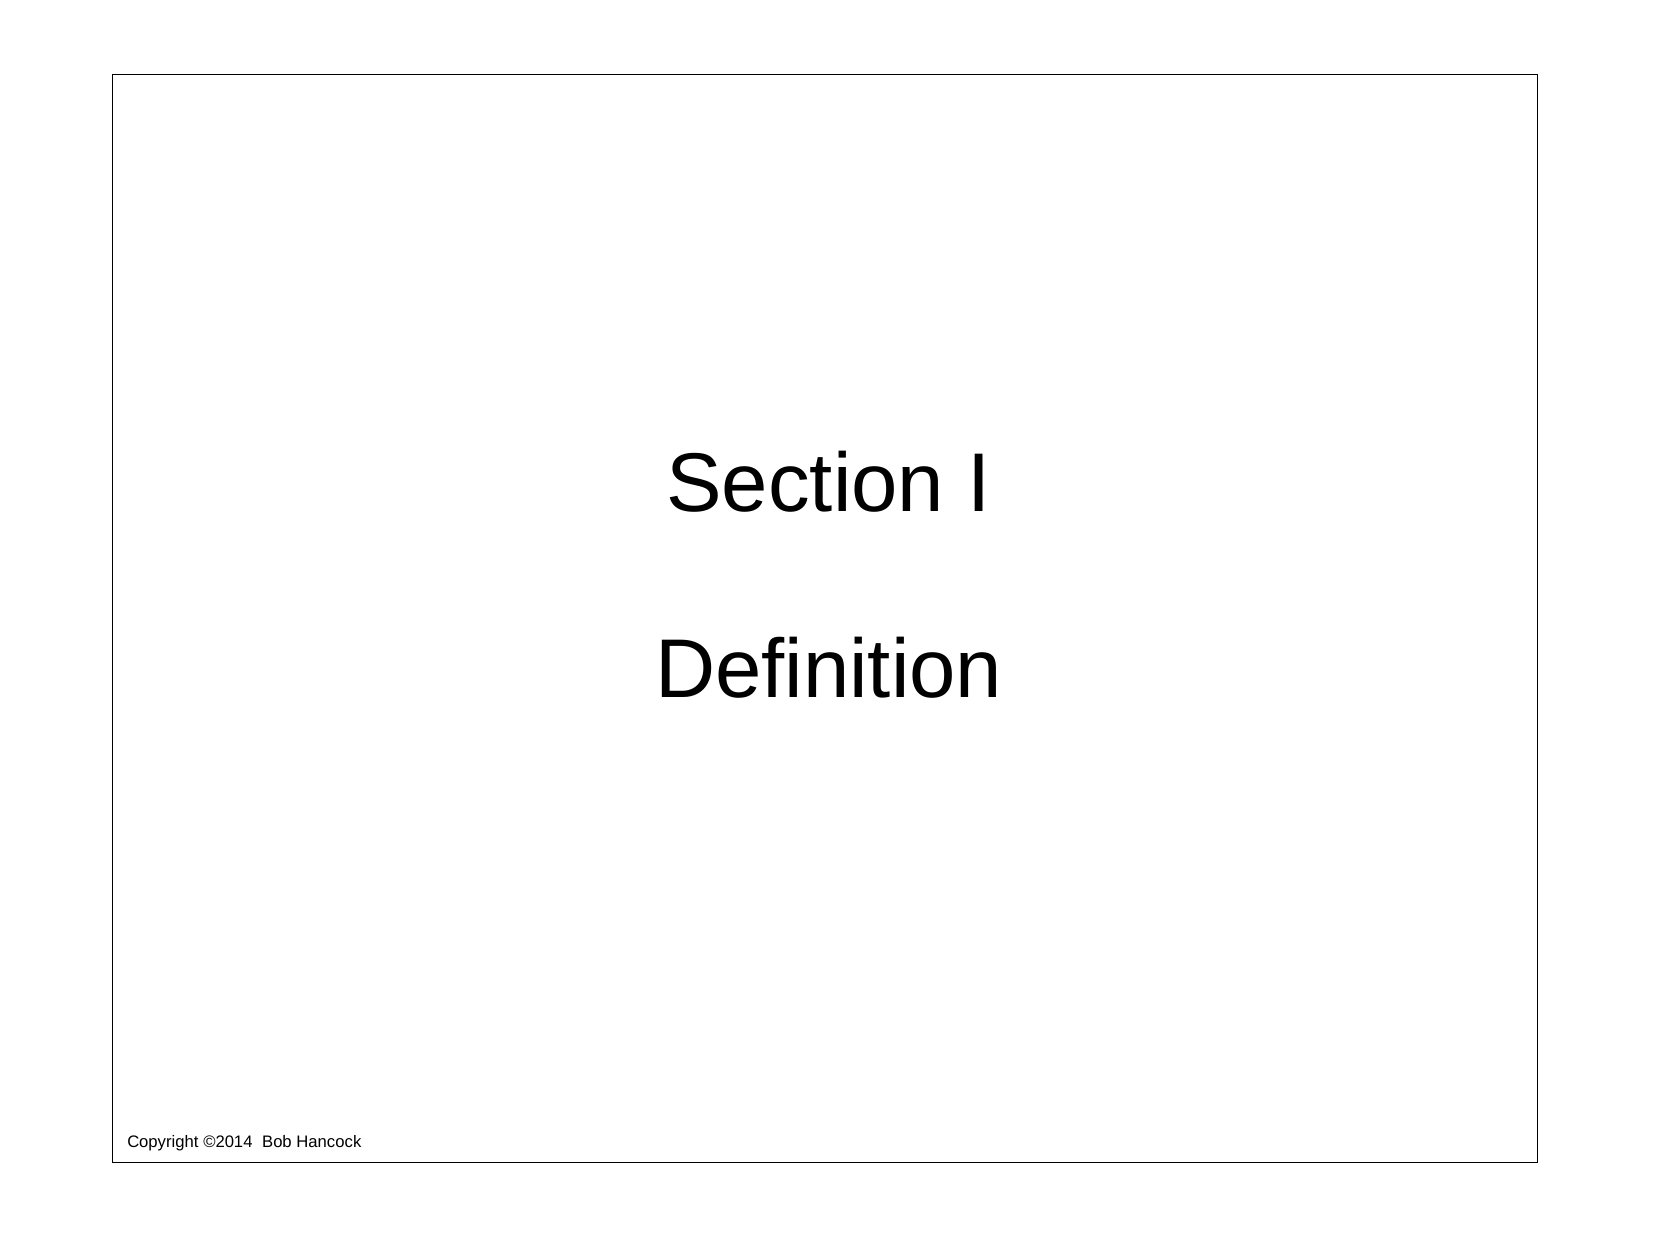

# Section I Definition
Copyright ©2014 Bob Hancock